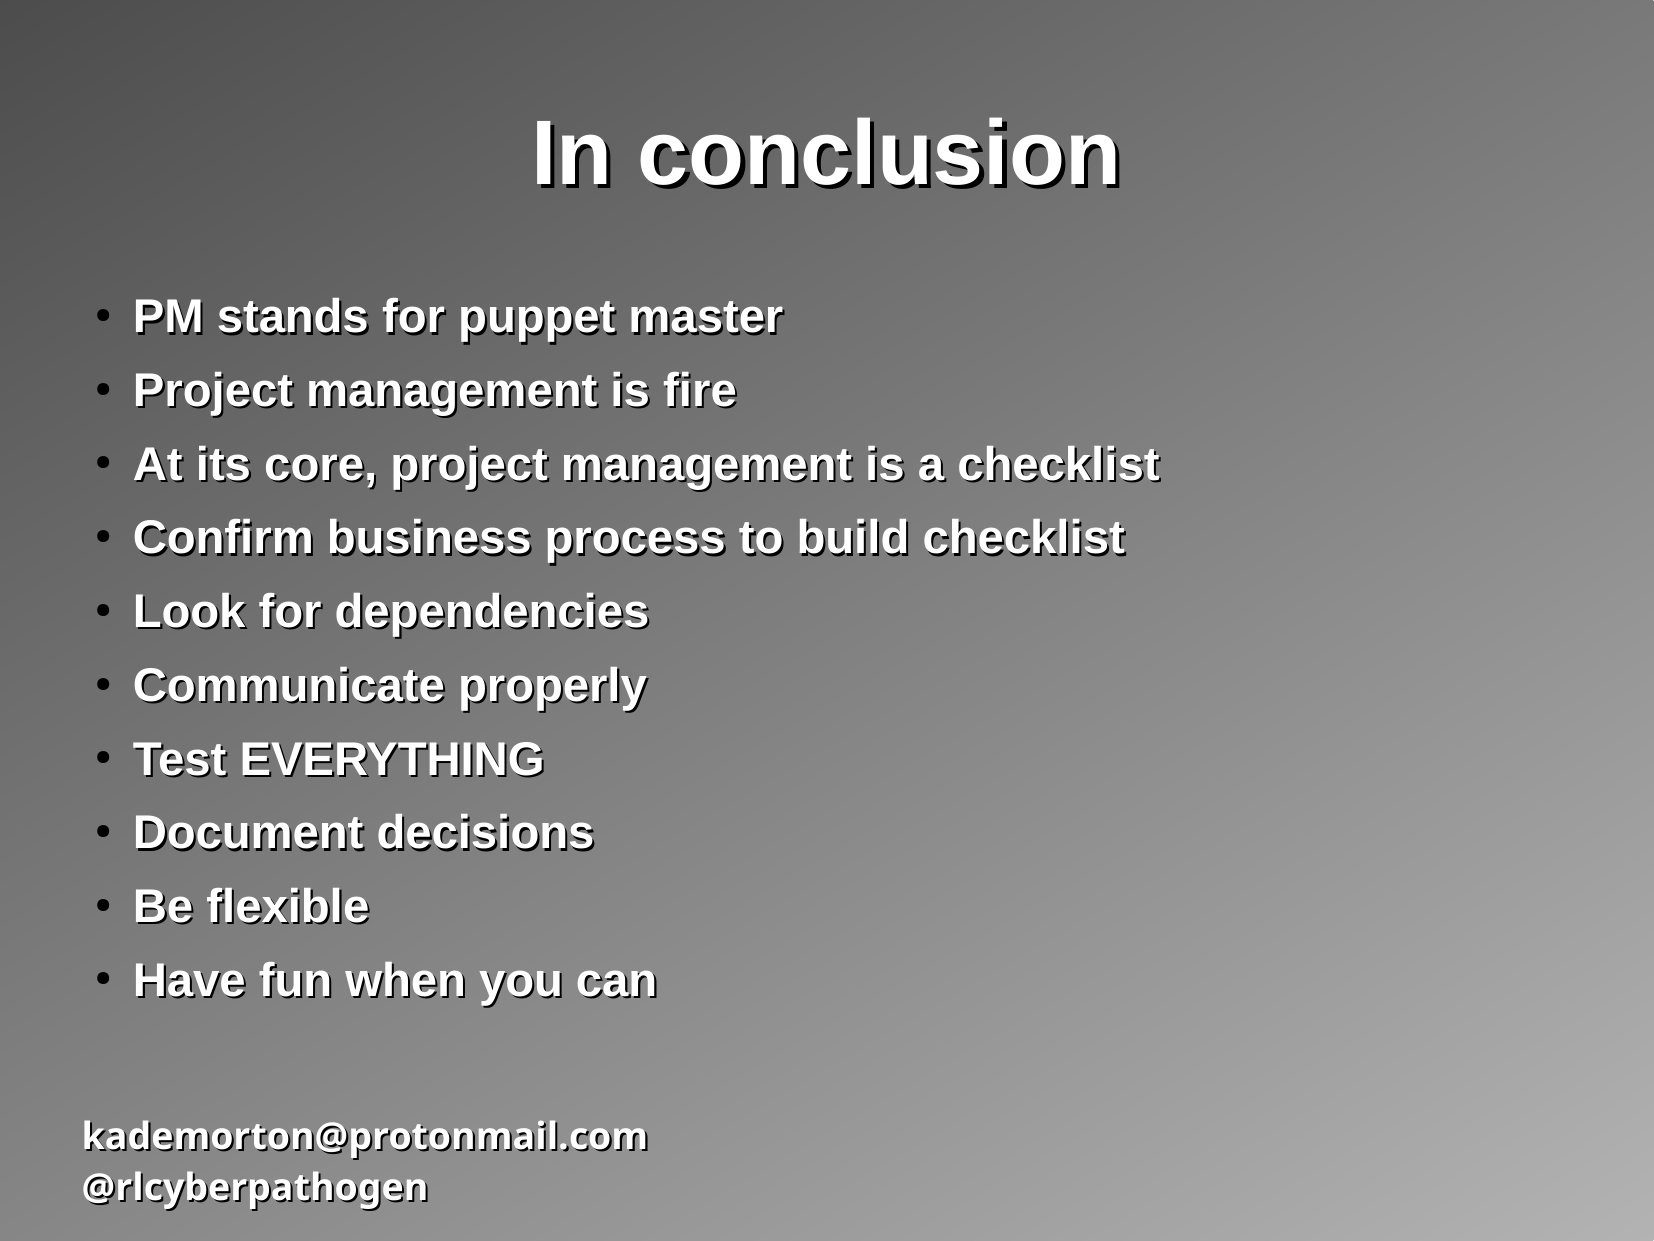

# In conclusion
PM stands for puppet master
Project management is fire
At its core, project management is a checklist
Confirm business process to build checklist
Look for dependencies
Communicate properly
Test EVERYTHING
Document decisions
Be flexible
Have fun when you can
kademorton@protonmail.com @rlcyberpathogen